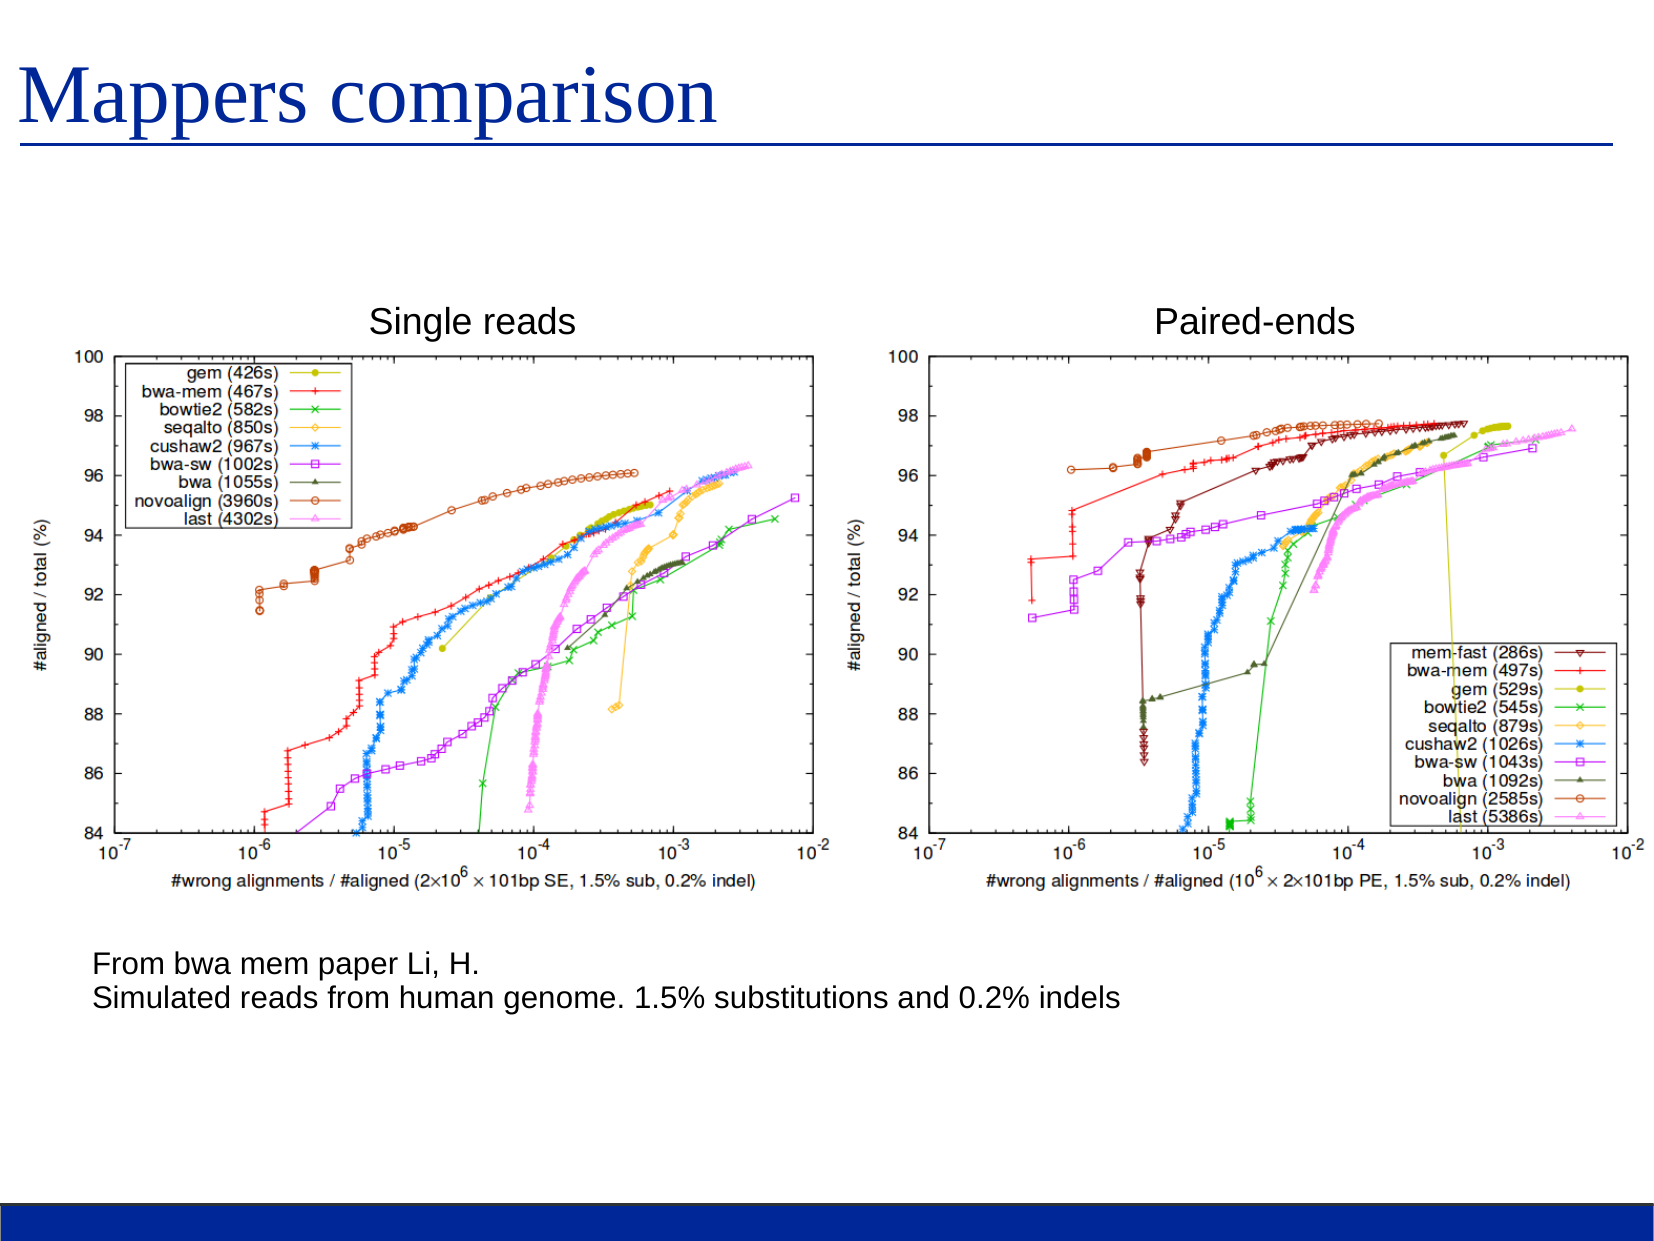

# Mappers comparison
Single reads
Paired-ends
From bwa mem paper Li, H.
Simulated reads from human genome. 1.5% substitutions and 0.2% indels